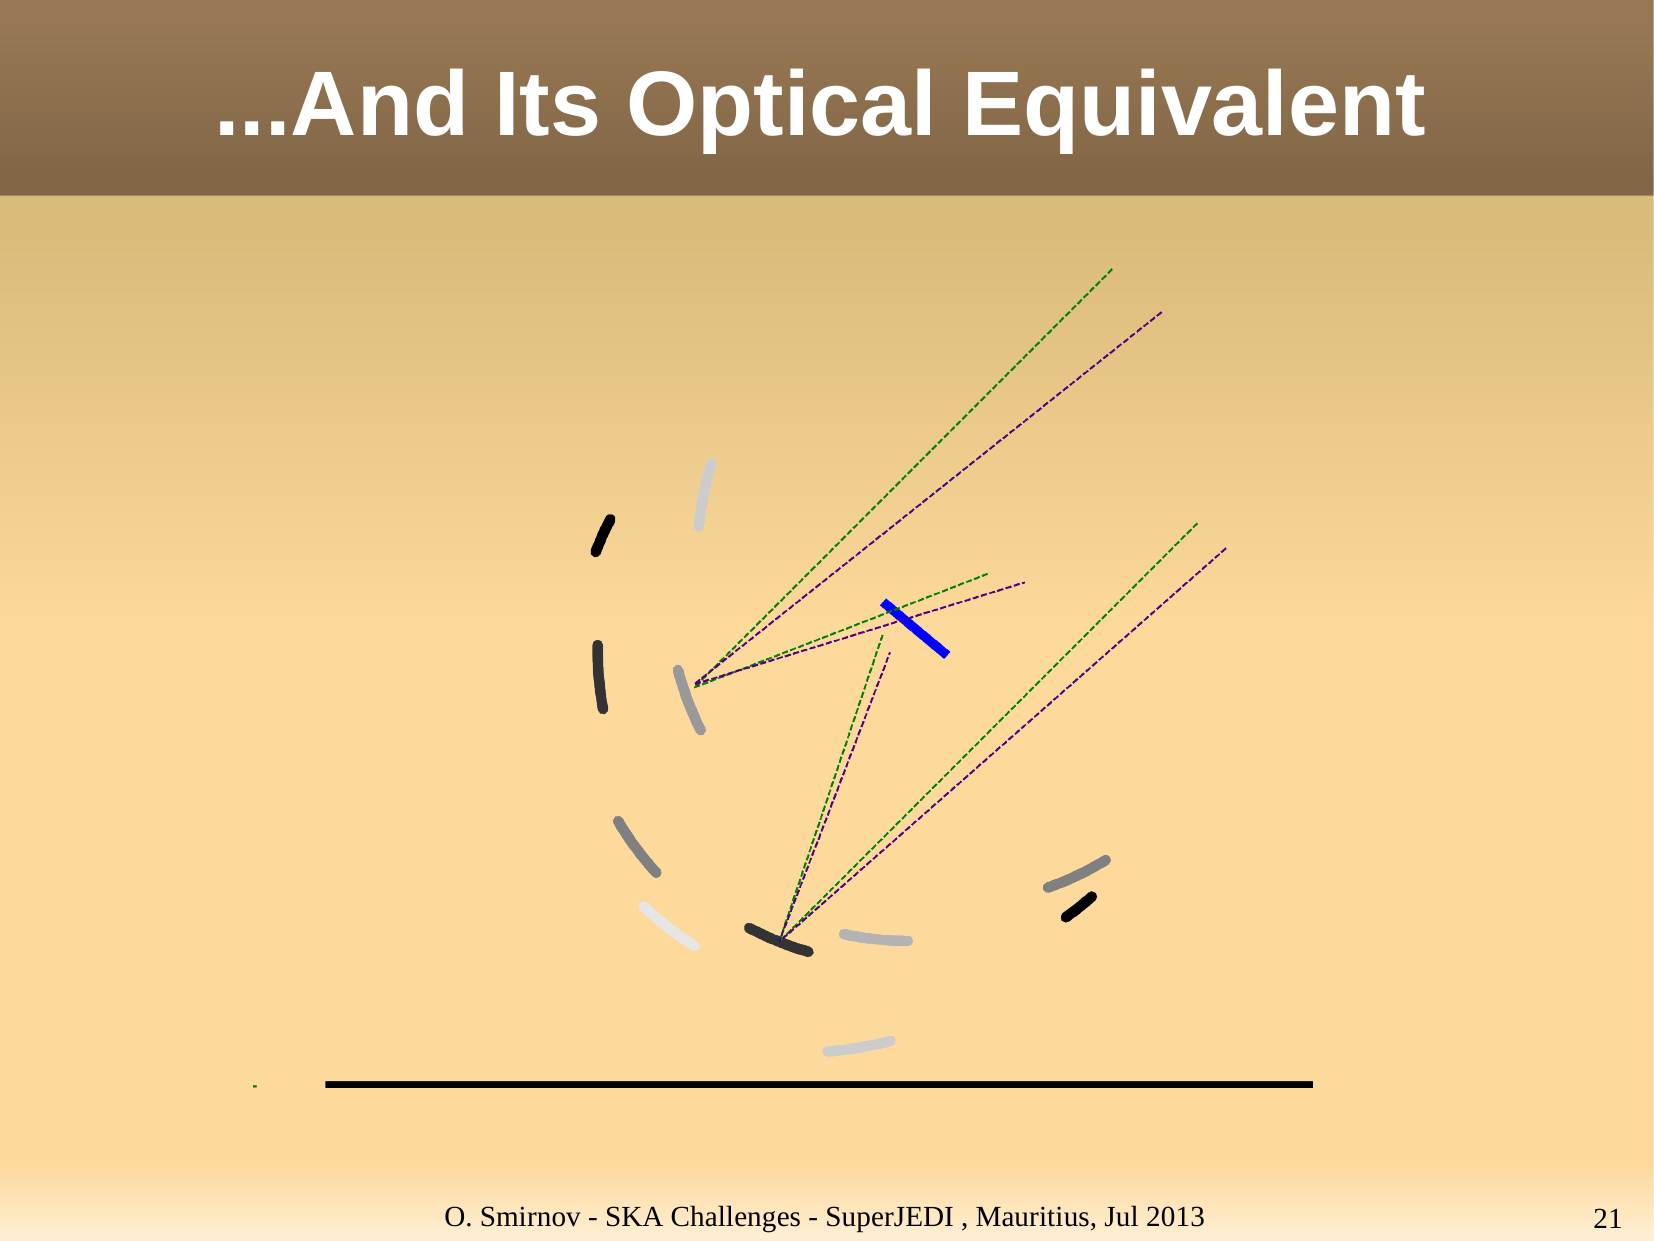

# ...And Its Optical Equivalent
O. Smirnov - SKA Challenges - SuperJEDI , Mauritius, Jul 2013
21